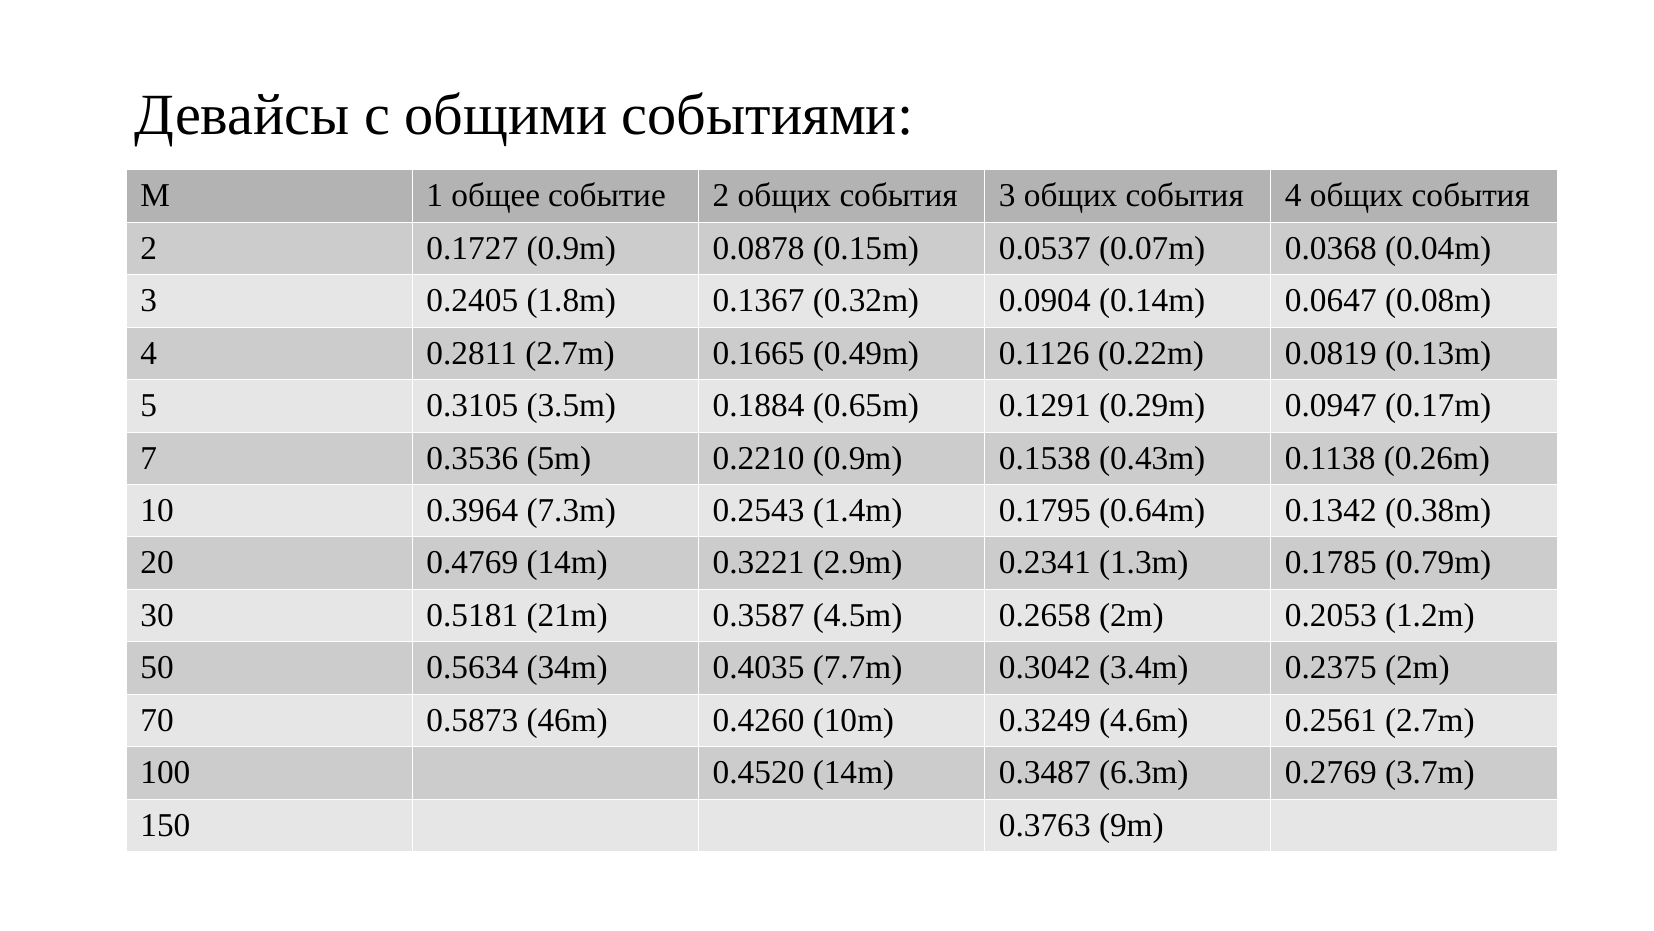

Девайсы с общими событиями:
| M | 1 общее событие | 2 общих события | 3 общих события | 4 общих события |
| --- | --- | --- | --- | --- |
| 2 | 0.1727 (0.9m) | 0.0878 (0.15m) | 0.0537 (0.07m) | 0.0368 (0.04m) |
| 3 | 0.2405 (1.8m) | 0.1367 (0.32m) | 0.0904 (0.14m) | 0.0647 (0.08m) |
| 4 | 0.2811 (2.7m) | 0.1665 (0.49m) | 0.1126 (0.22m) | 0.0819 (0.13m) |
| 5 | 0.3105 (3.5m) | 0.1884 (0.65m) | 0.1291 (0.29m) | 0.0947 (0.17m) |
| 7 | 0.3536 (5m) | 0.2210 (0.9m) | 0.1538 (0.43m) | 0.1138 (0.26m) |
| 10 | 0.3964 (7.3m) | 0.2543 (1.4m) | 0.1795 (0.64m) | 0.1342 (0.38m) |
| 20 | 0.4769 (14m) | 0.3221 (2.9m) | 0.2341 (1.3m) | 0.1785 (0.79m) |
| 30 | 0.5181 (21m) | 0.3587 (4.5m) | 0.2658 (2m) | 0.2053 (1.2m) |
| 50 | 0.5634 (34m) | 0.4035 (7.7m) | 0.3042 (3.4m) | 0.2375 (2m) |
| 70 | 0.5873 (46m) | 0.4260 (10m) | 0.3249 (4.6m) | 0.2561 (2.7m) |
| 100 | | 0.4520 (14m) | 0.3487 (6.3m) | 0.2769 (3.7m) |
| 150 | | | 0.3763 (9m) | |